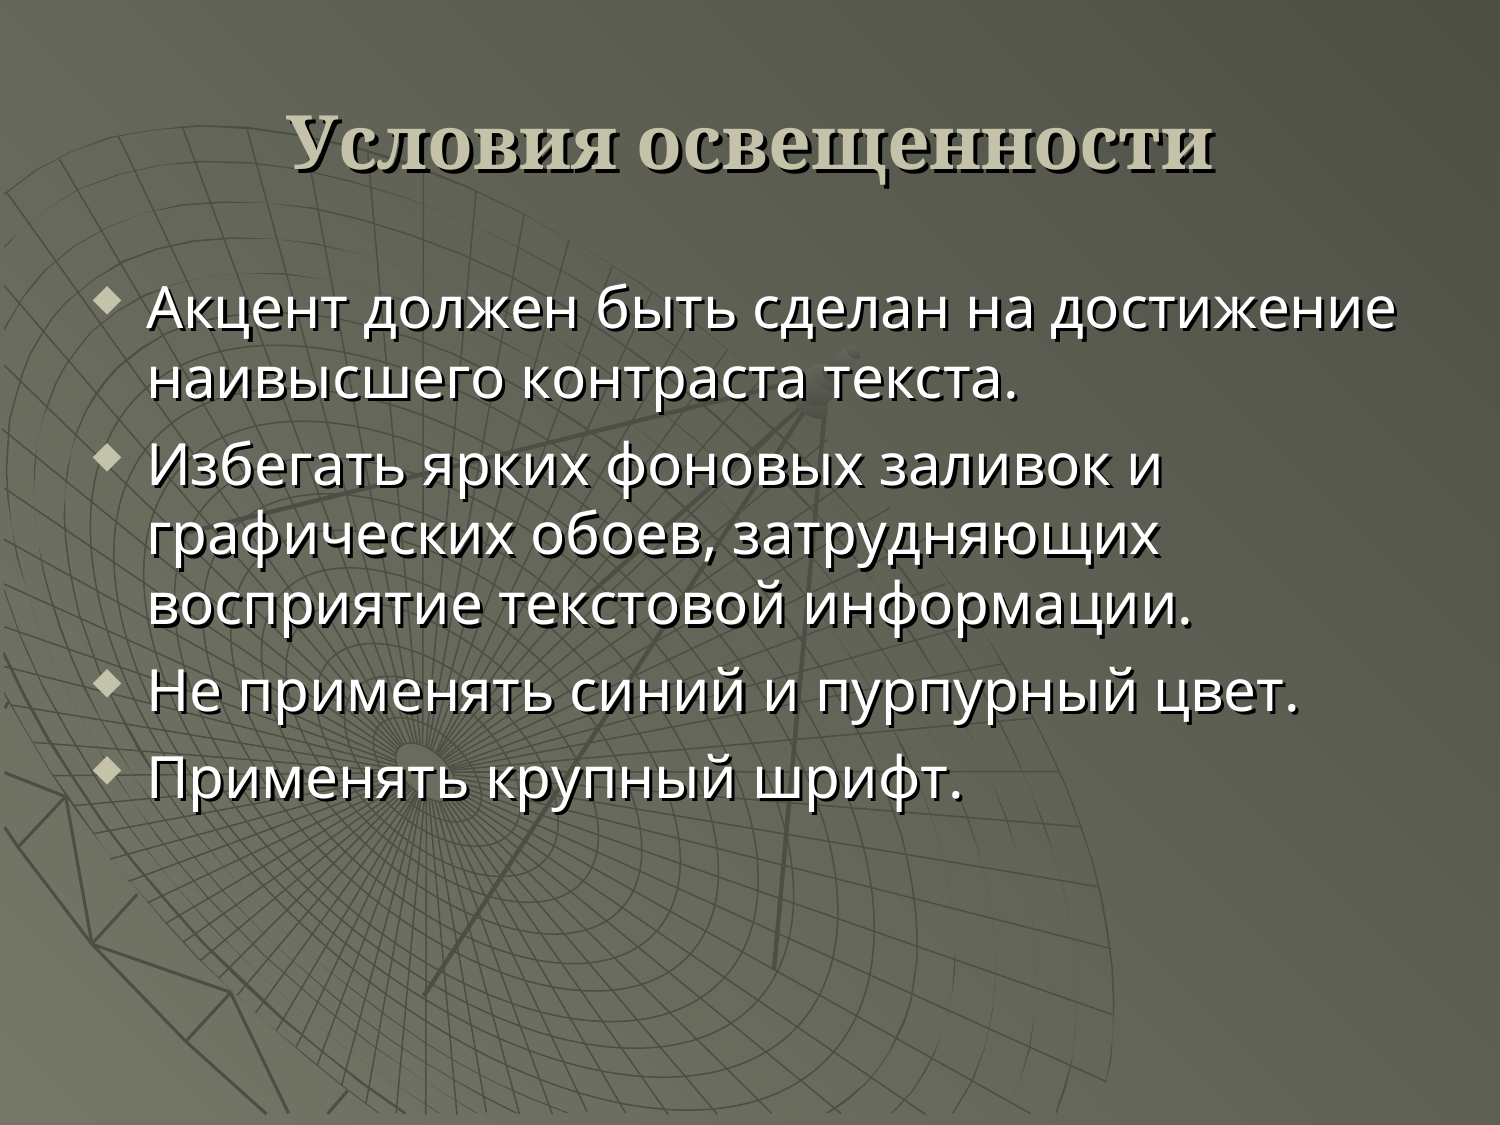

# Условия освещенности
Акцент должен быть сделан на достижение наивысшего контраста текста.
Избегать ярких фоновых заливок и графических обоев, затрудняющих восприятие текстовой информации.
Не применять синий и пурпурный цвет.
Применять крупный шрифт.